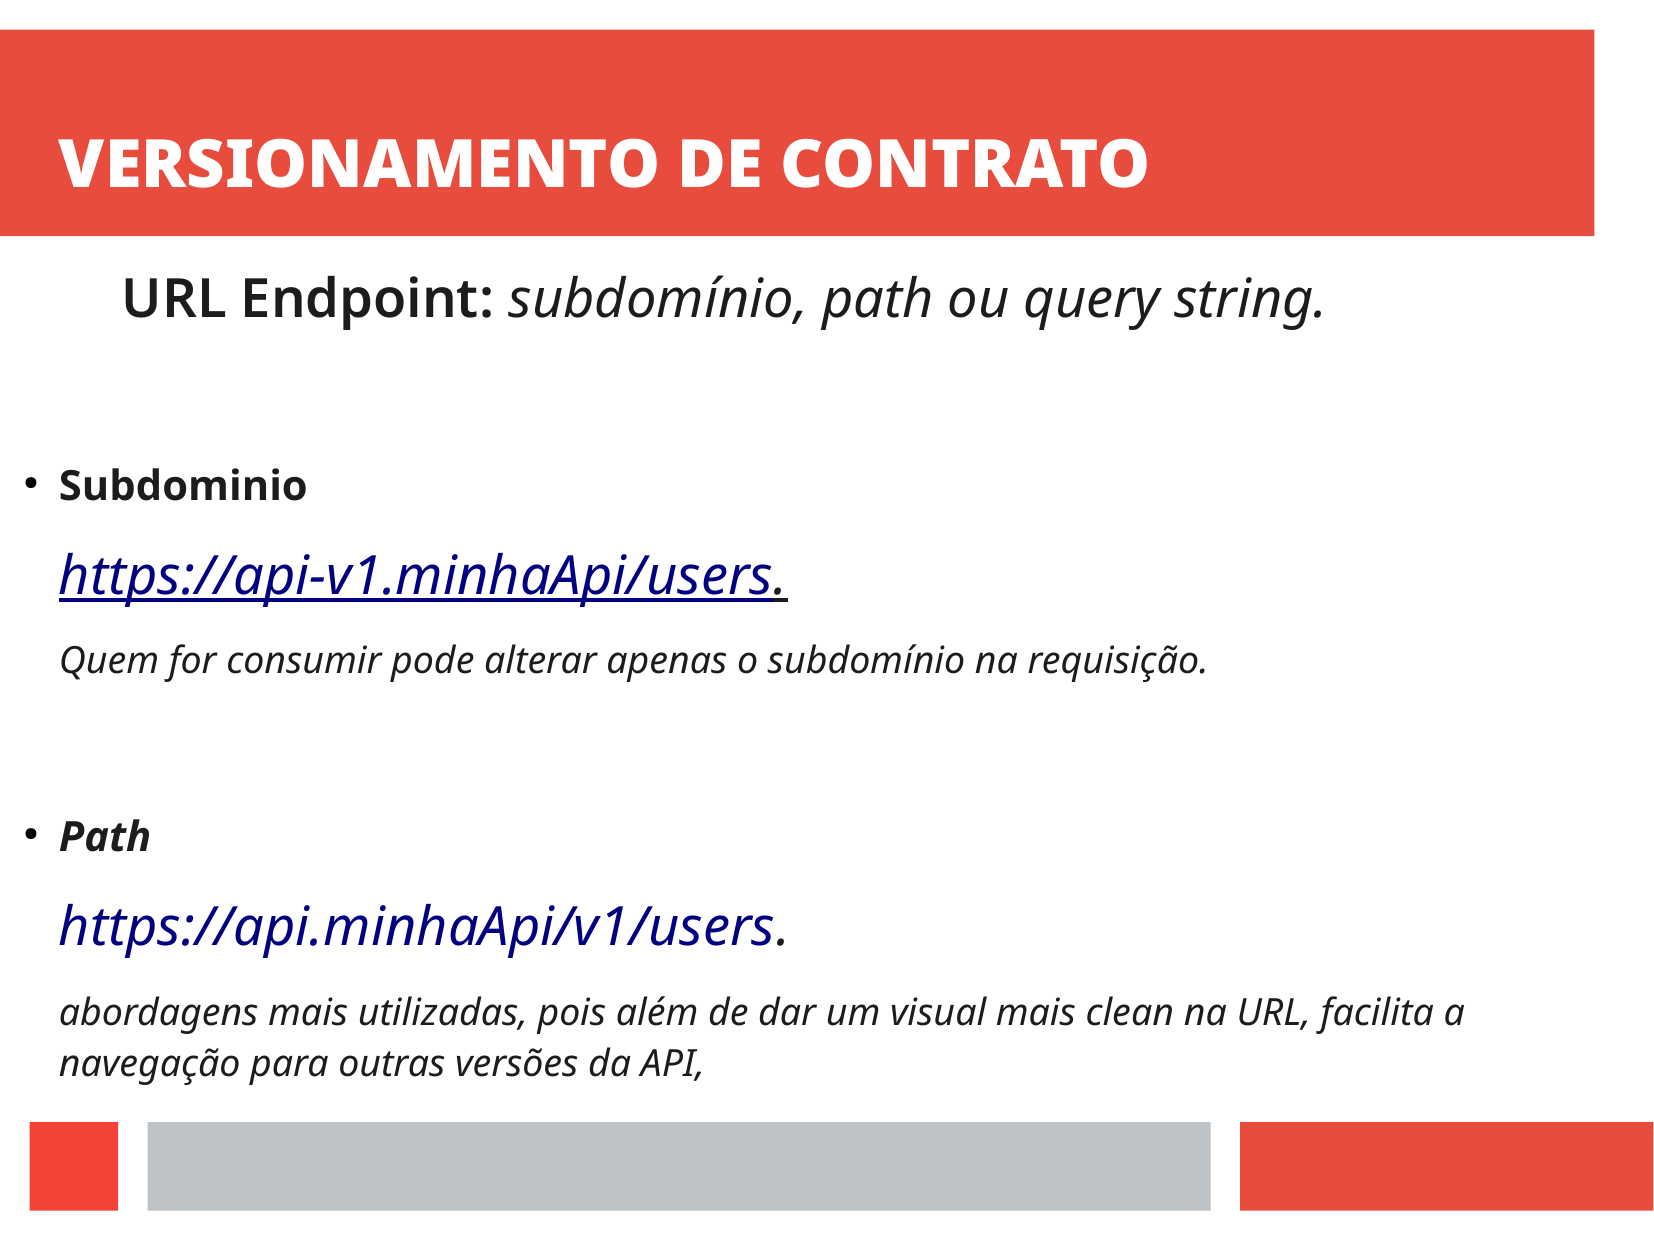

# VERSIONAMENTO DE CONTRATO
 URL Endpoint: subdomínio, path ou query string.
Subdominio
https://api-v1.minhaApi/users.
Quem for consumir pode alterar apenas o subdomínio na requisição.
Path
https://api.minhaApi/v1/users.
abordagens mais utilizadas, pois além de dar um visual mais clean na URL, facilita a navegação para outras versões da API,